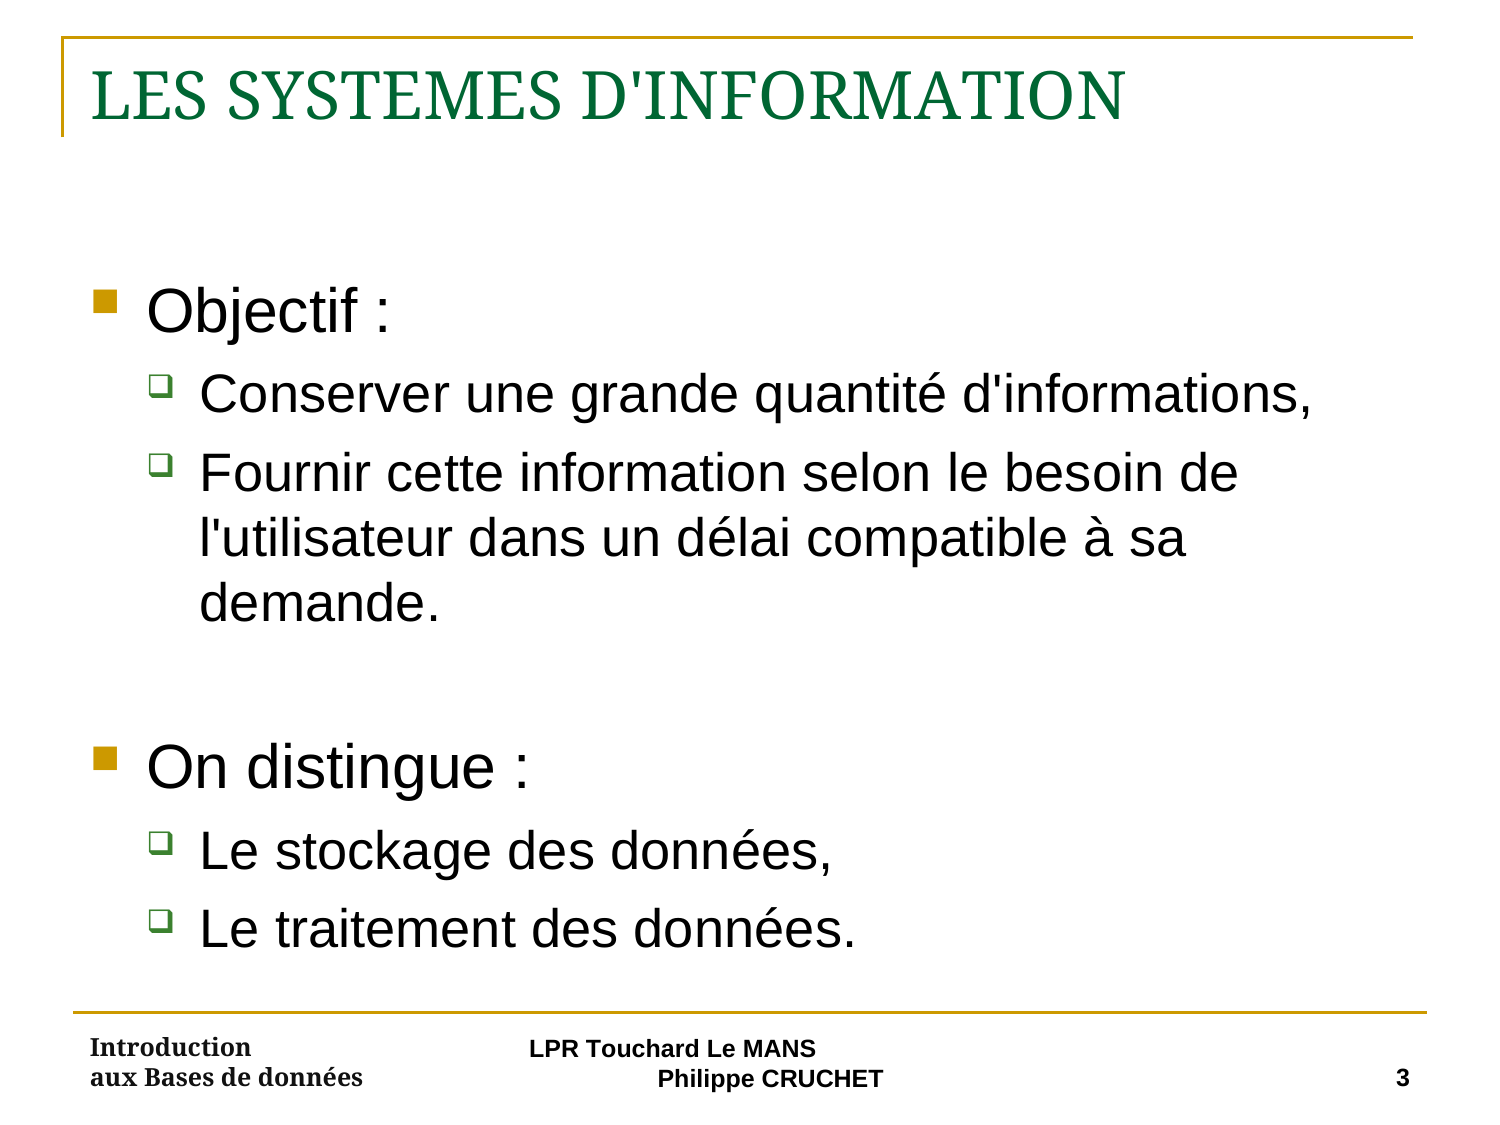

# LES SYSTEMES D'INFORMATION
Objectif :
Conserver une grande quantité d'informations,
Fournir cette information selon le besoin de l'utilisateur dans un délai compatible à sa demande.
On distingue :
Le stockage des données,
Le traitement des données.
LPR Touchard Le MANS Philippe CRUCHET